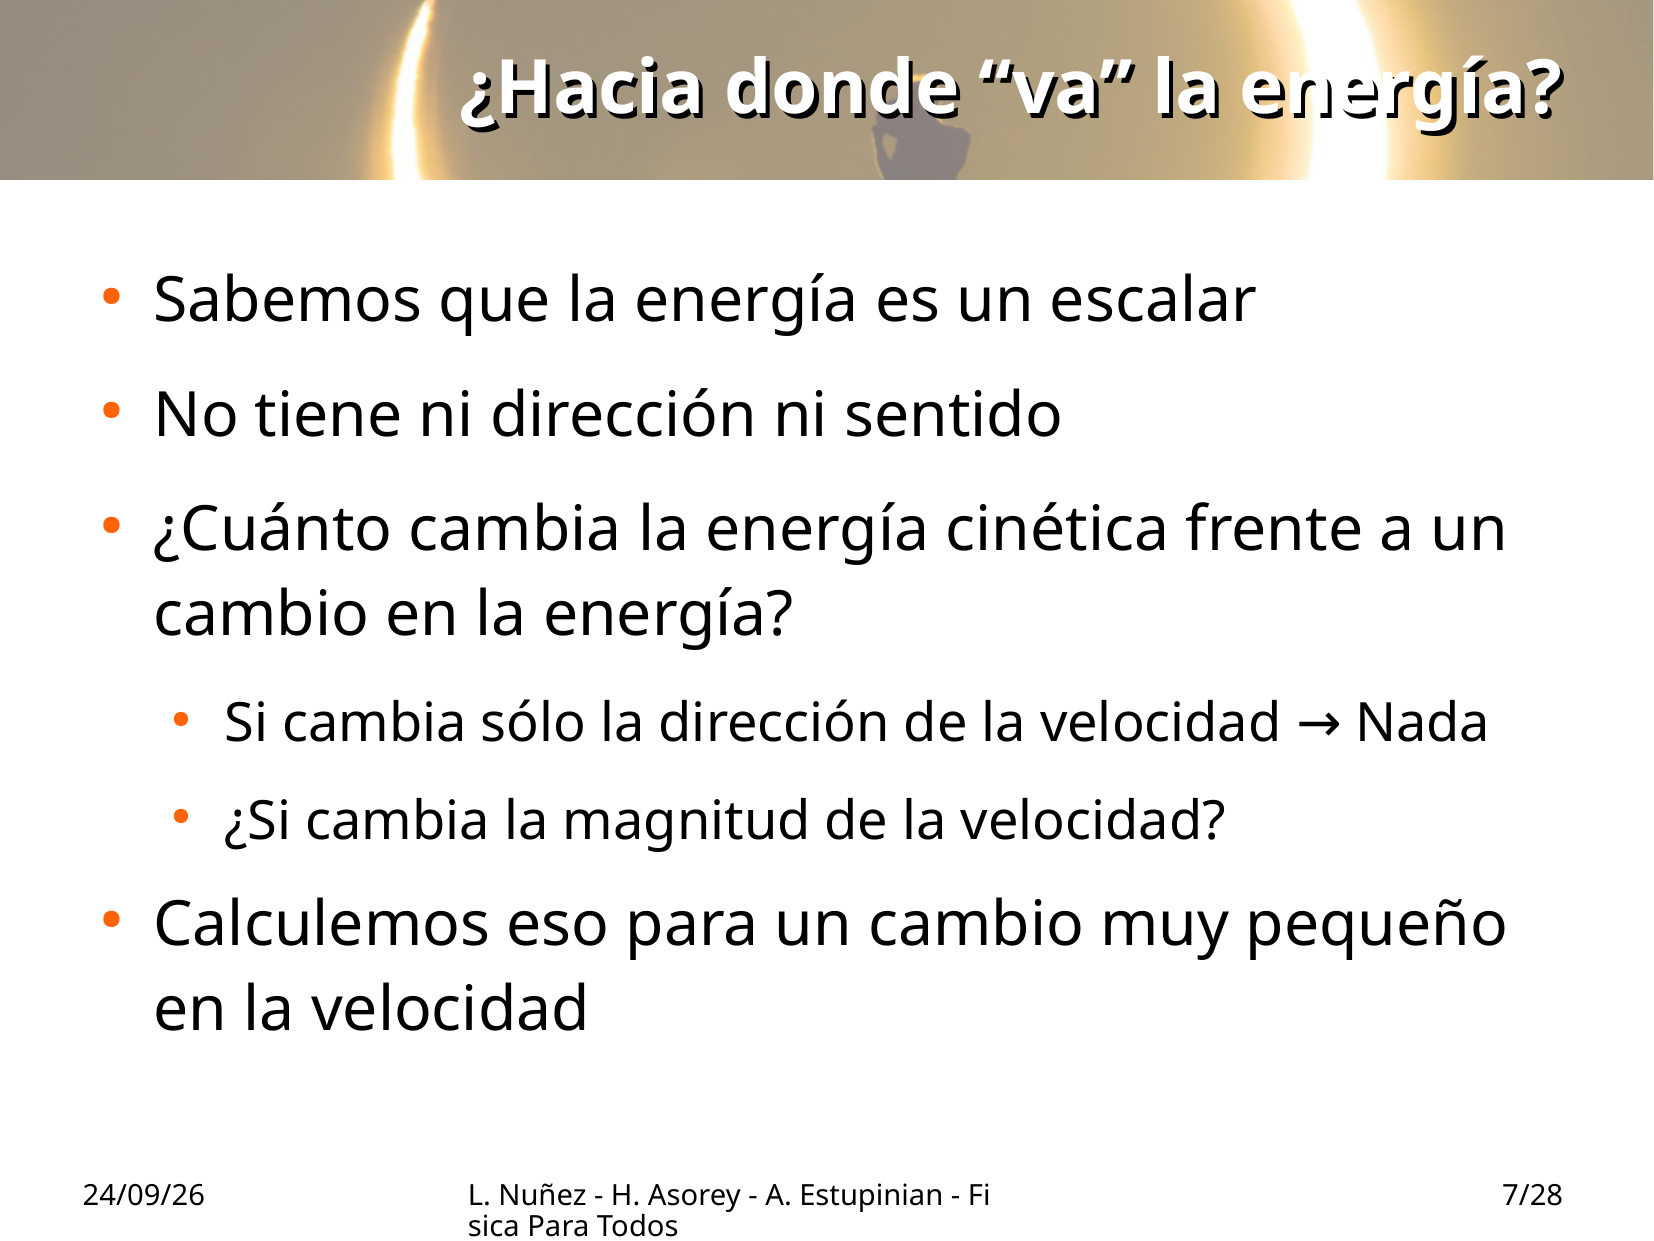

# ¿Hacia donde “va” la energía?
Sabemos que la energía es un escalar
No tiene ni dirección ni sentido
¿Cuánto cambia la energía cinética frente a un cambio en la energía?
Si cambia sólo la dirección de la velocidad → Nada
¿Si cambia la magnitud de la velocidad?
Calculemos eso para un cambio muy pequeño en la velocidad
L. Nuñez - H. Asorey - A. Estupinian - Fisica Para Todos
7